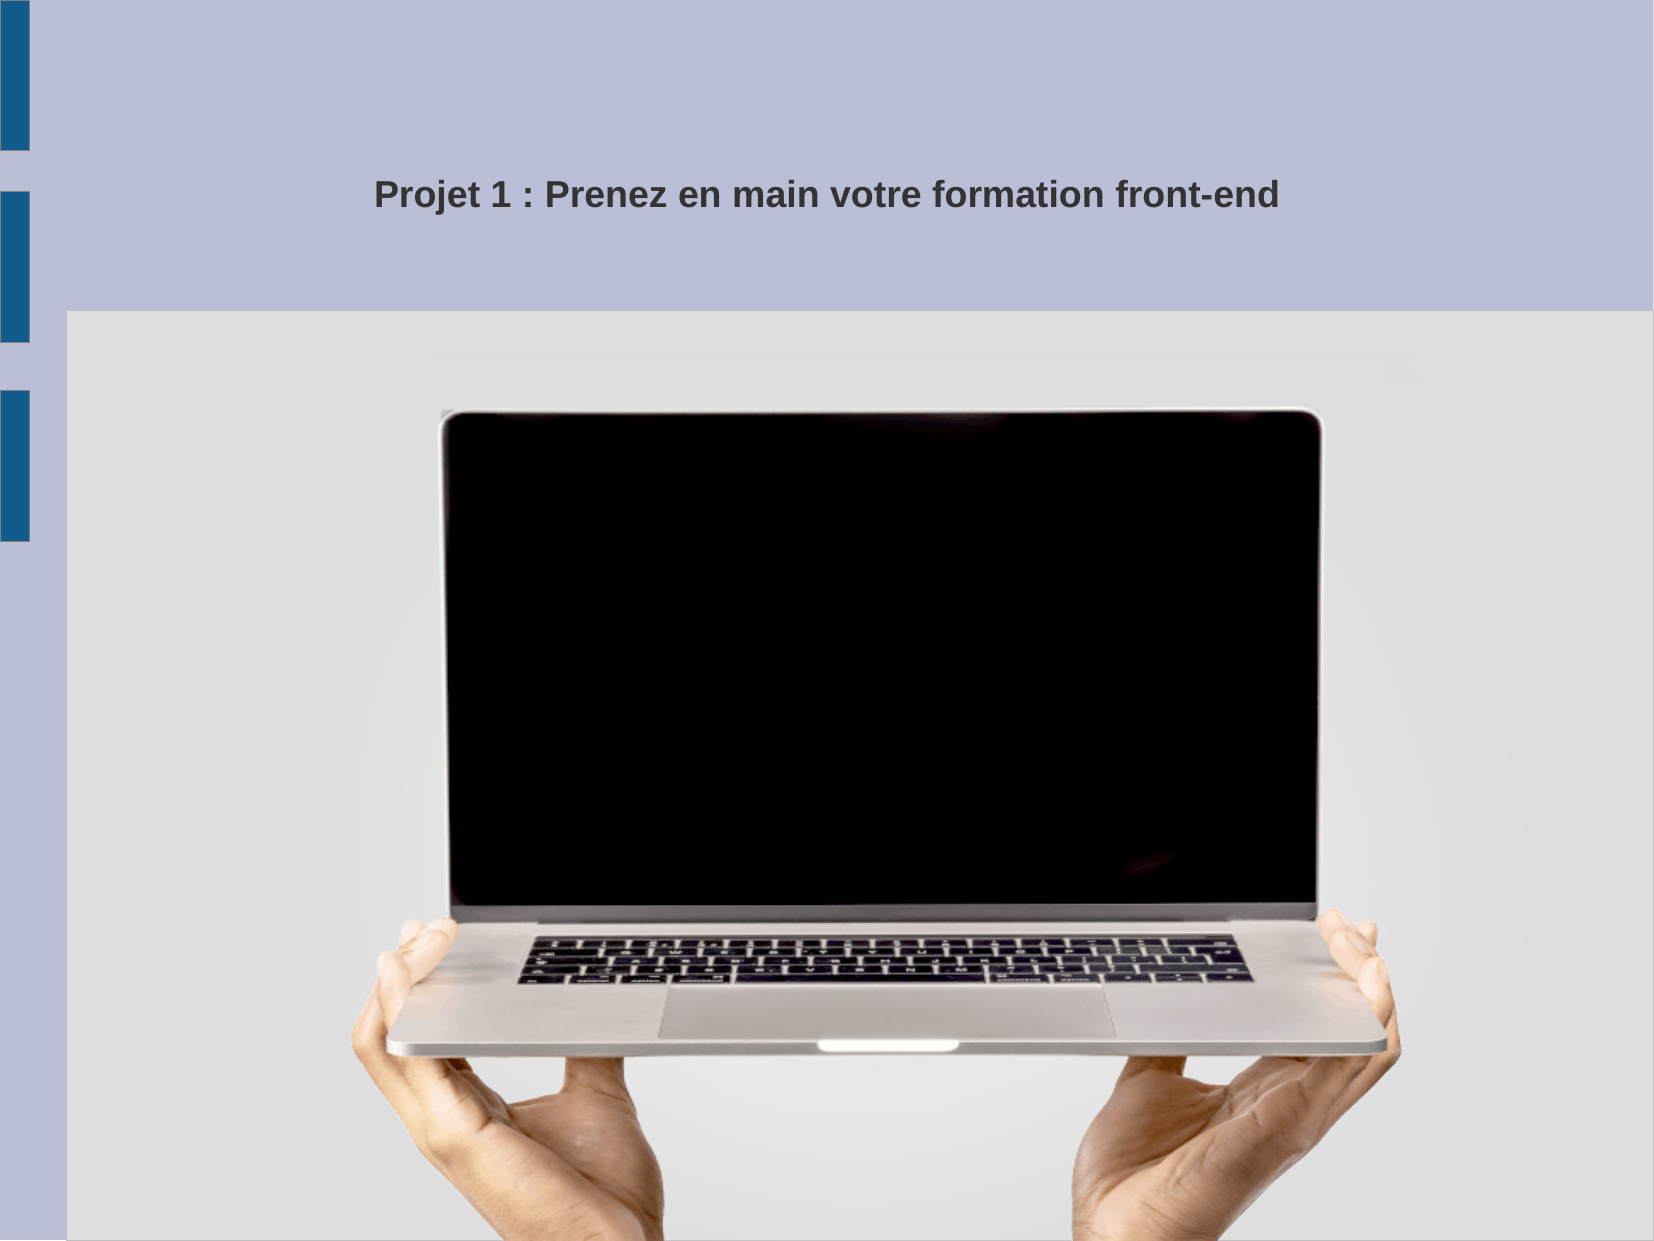

# Projet 1 : Prenez en main votre formation front-end